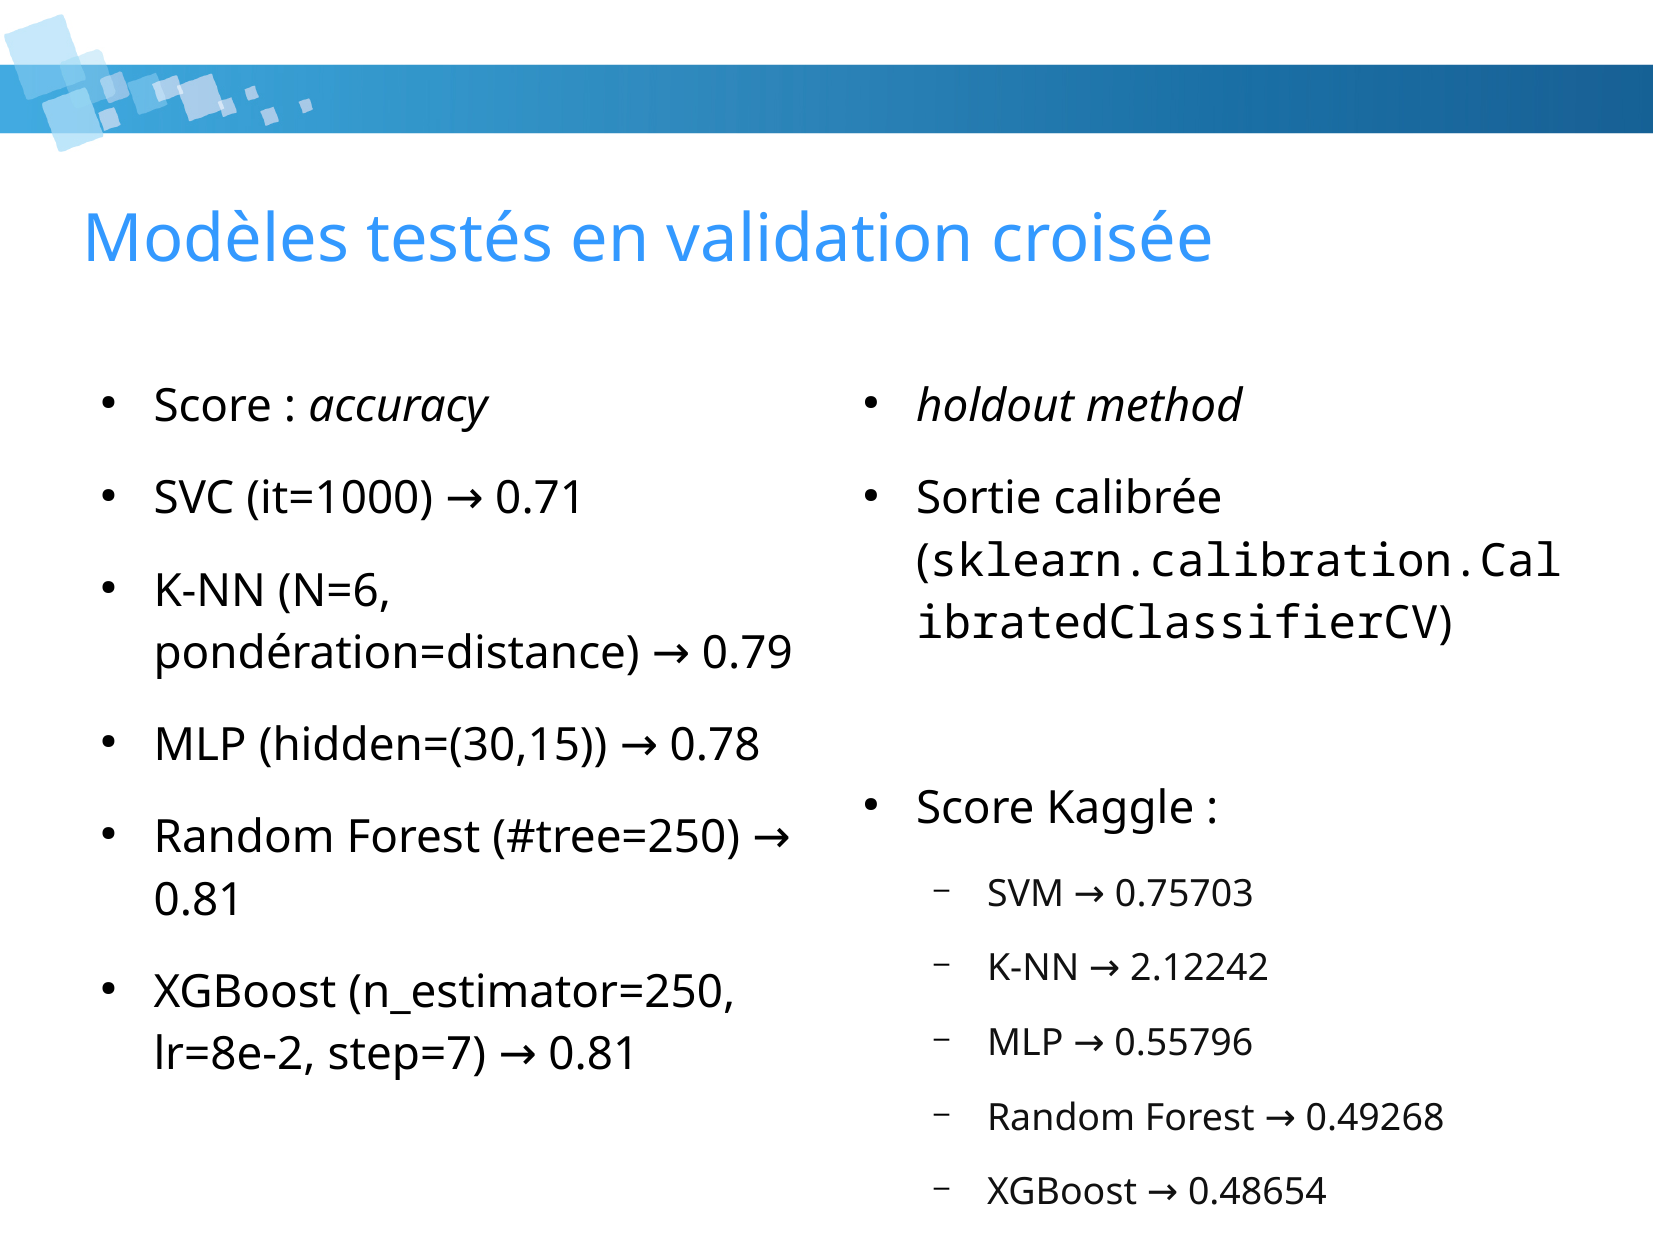

# Modèles testés en validation croisée
Score : accuracy
SVC (it=1000) → 0.71
K-NN (N=6, pondération=distance) → 0.79
MLP (hidden=(30,15)) → 0.78
Random Forest (#tree=250) → 0.81
XGBoost (n_estimator=250, lr=8e-2, step=7) → 0.81
holdout method
Sortie calibrée (sklearn.calibration.CalibratedClassifierCV)
Score Kaggle :
SVM → 0.75703
K-NN → 2.12242
MLP → 0.55796
Random Forest → 0.49268
XGBoost → 0.48654